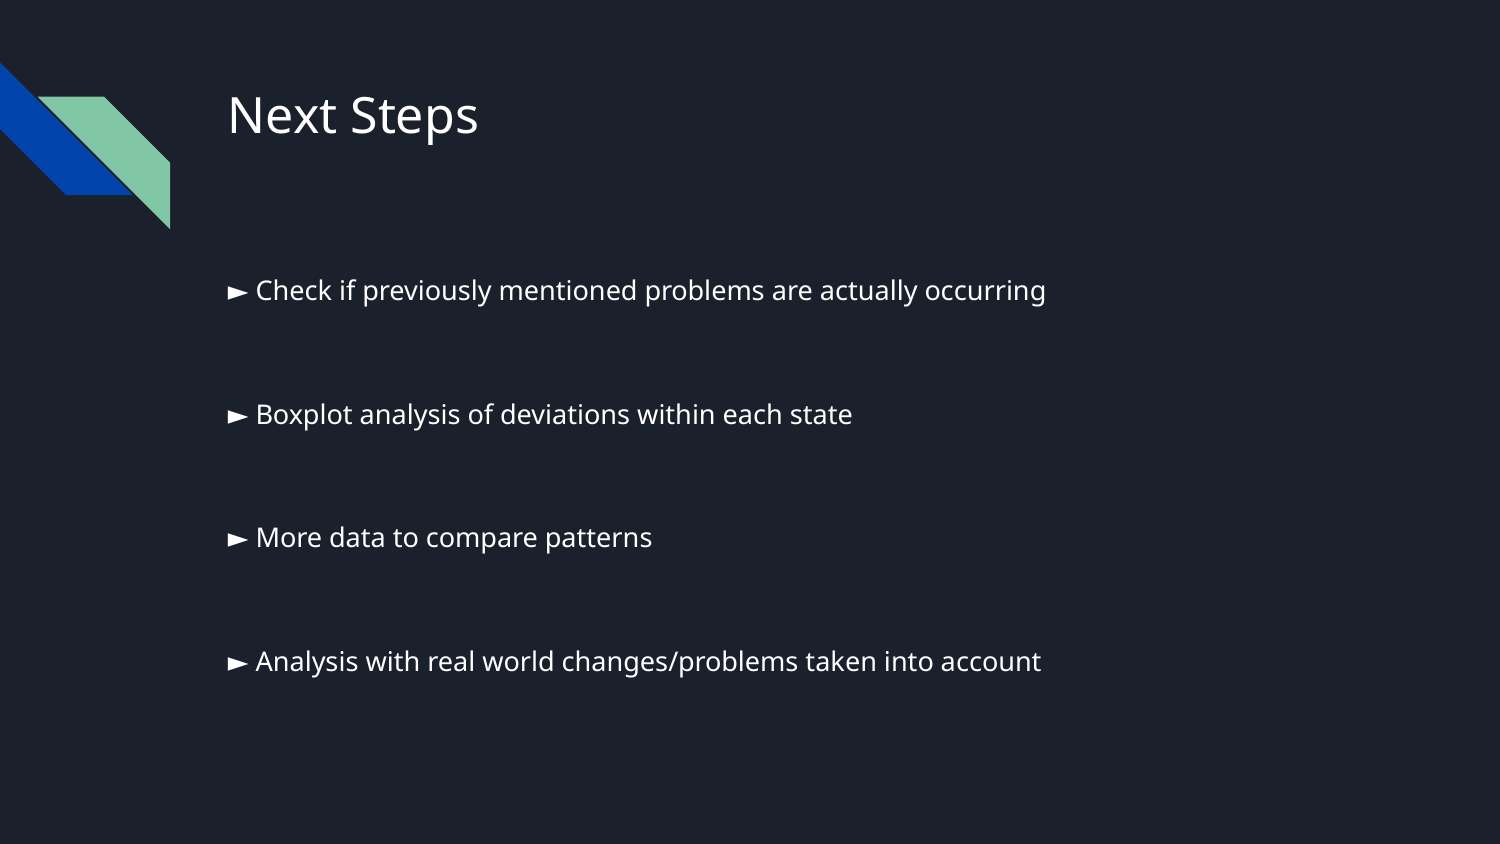

# Next Steps
► Check if previously mentioned problems are actually occurring
► Boxplot analysis of deviations within each state
► More data to compare patterns
► Analysis with real world changes/problems taken into account